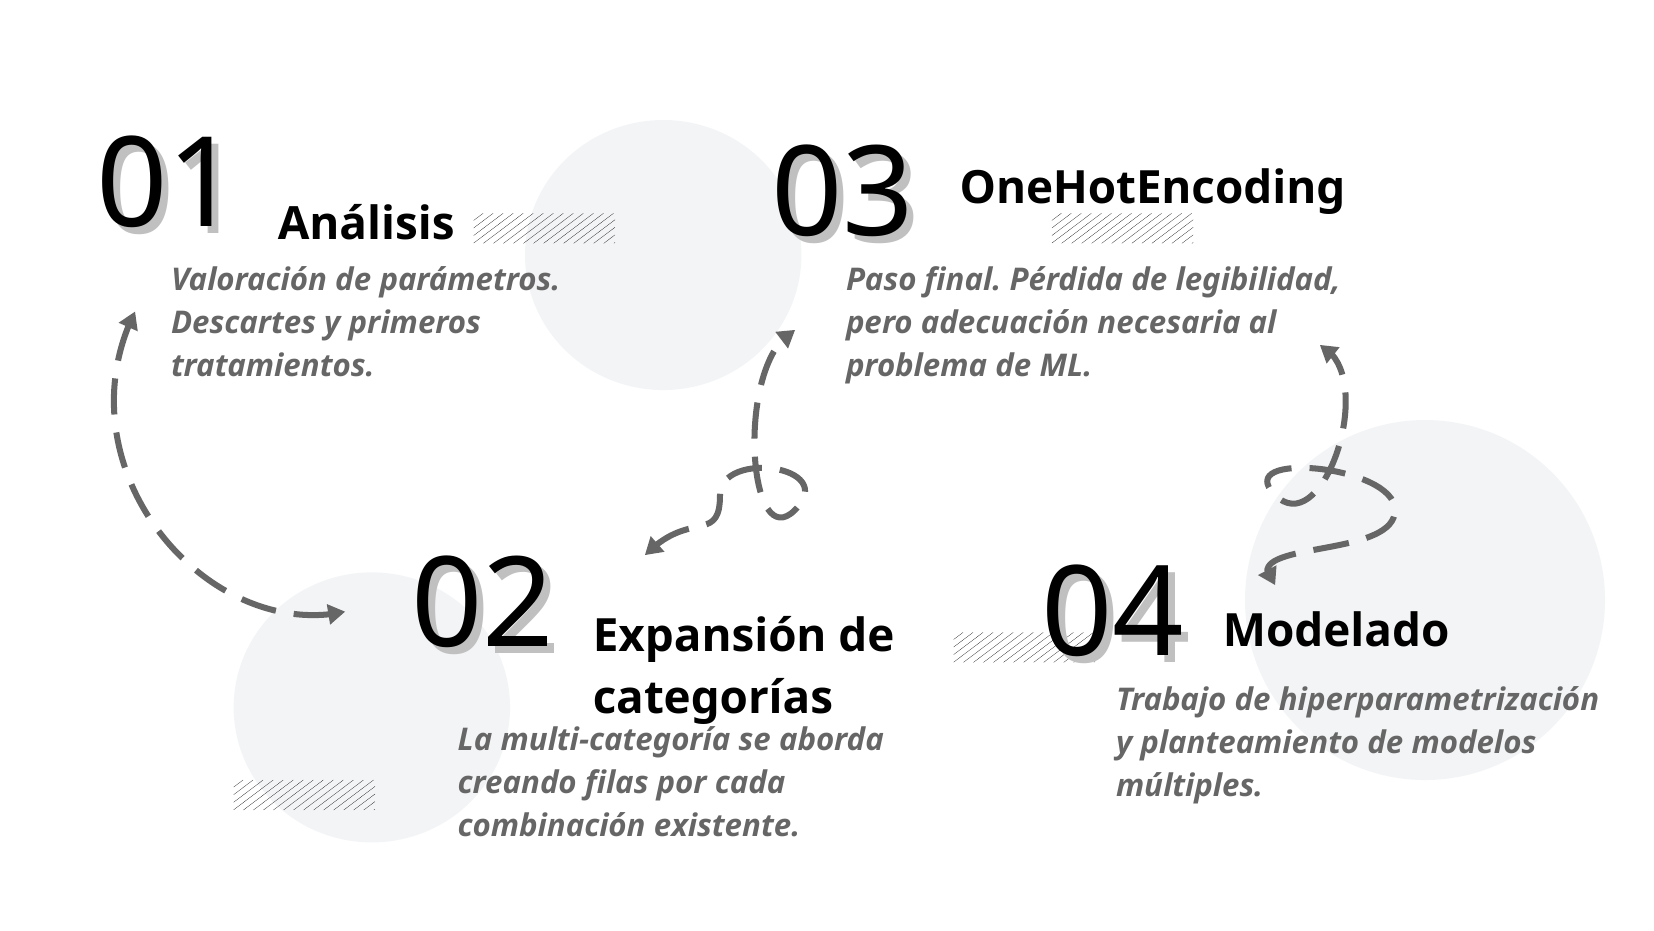

01
03
OneHotEncoding
Análisis
Valoración de parámetros.
Descartes y primeros tratamientos.
Paso final. Pérdida de legibilidad, pero adecuación necesaria al problema de ML.
02
04
Modelado
Expansión de categorías
Trabajo de hiperparametrización y planteamiento de modelos múltiples.
La multi-categoría se aborda creando filas por cada combinación existente.